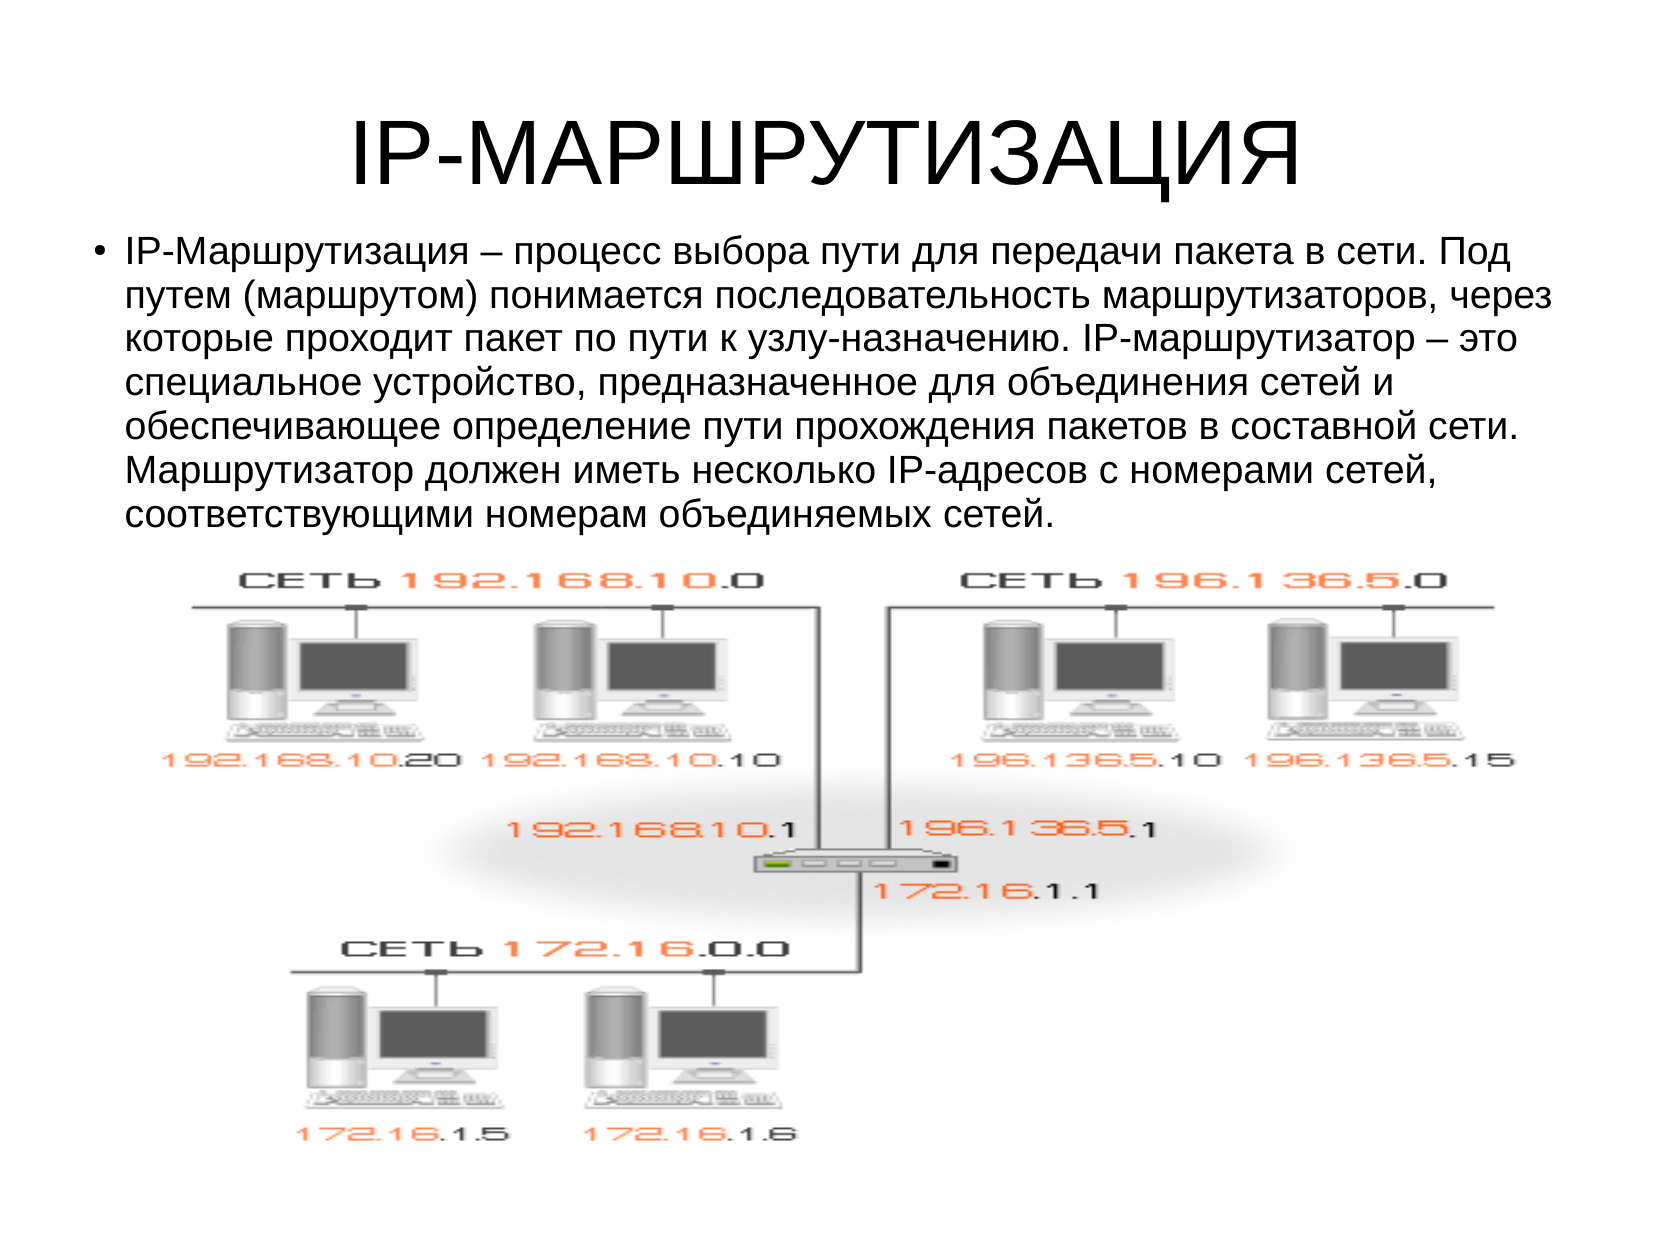

# IP-МАРШРУТИЗАЦИЯ
IP-Маршрутизация – процесс выбора пути для передачи пакета в сети. Под путем (маршрутом) понимается последовательность маршрутизаторов, через которые проходит пакет по пути к узлу-назначению. IP-маршрутизатор – это специальное устройство, предназначенное для объединения сетей и обеспечивающее определение пути прохождения пакетов в составной сети. Маршрутизатор должен иметь несколько IP-адресов с номерами сетей, соответствующими номерам объединяемых сетей.